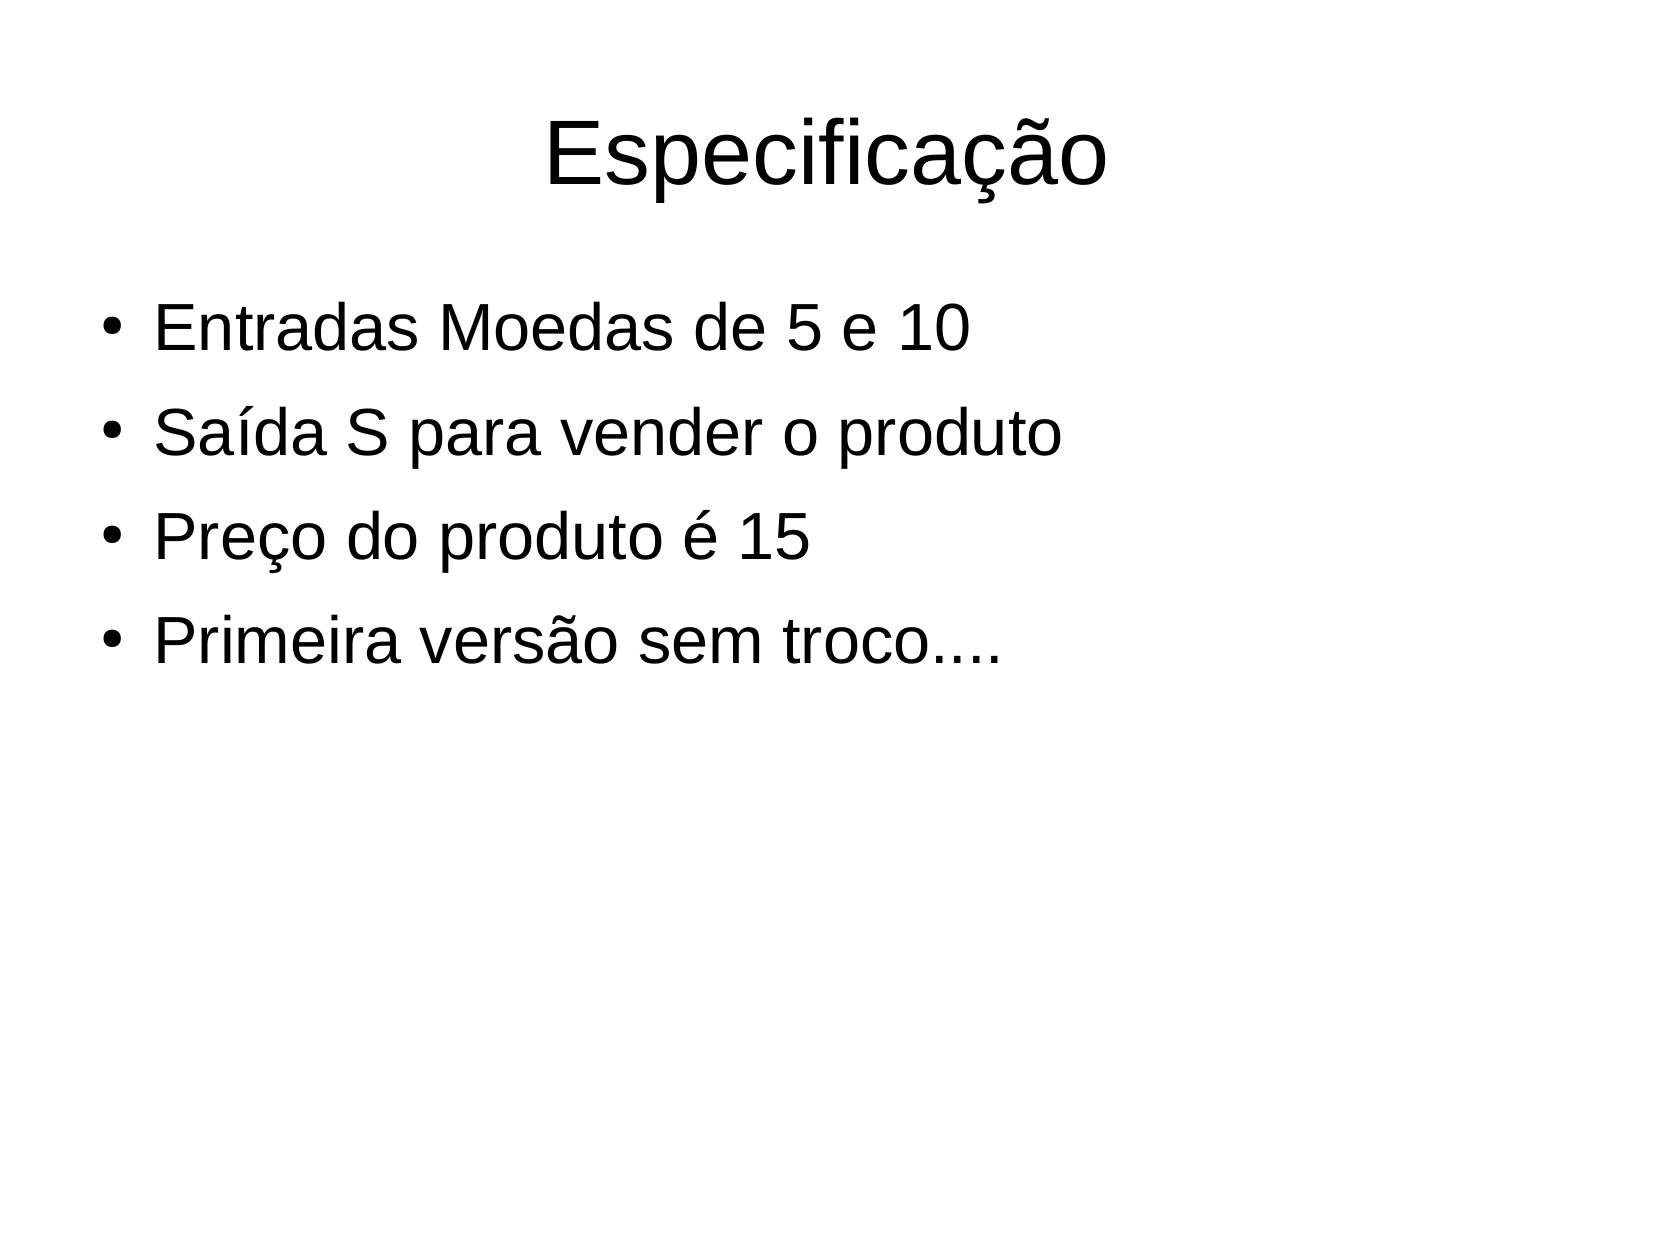

# Especificação
Entradas Moedas de 5 e 10
Saída S para vender o produto
Preço do produto é 15
Primeira versão sem troco....